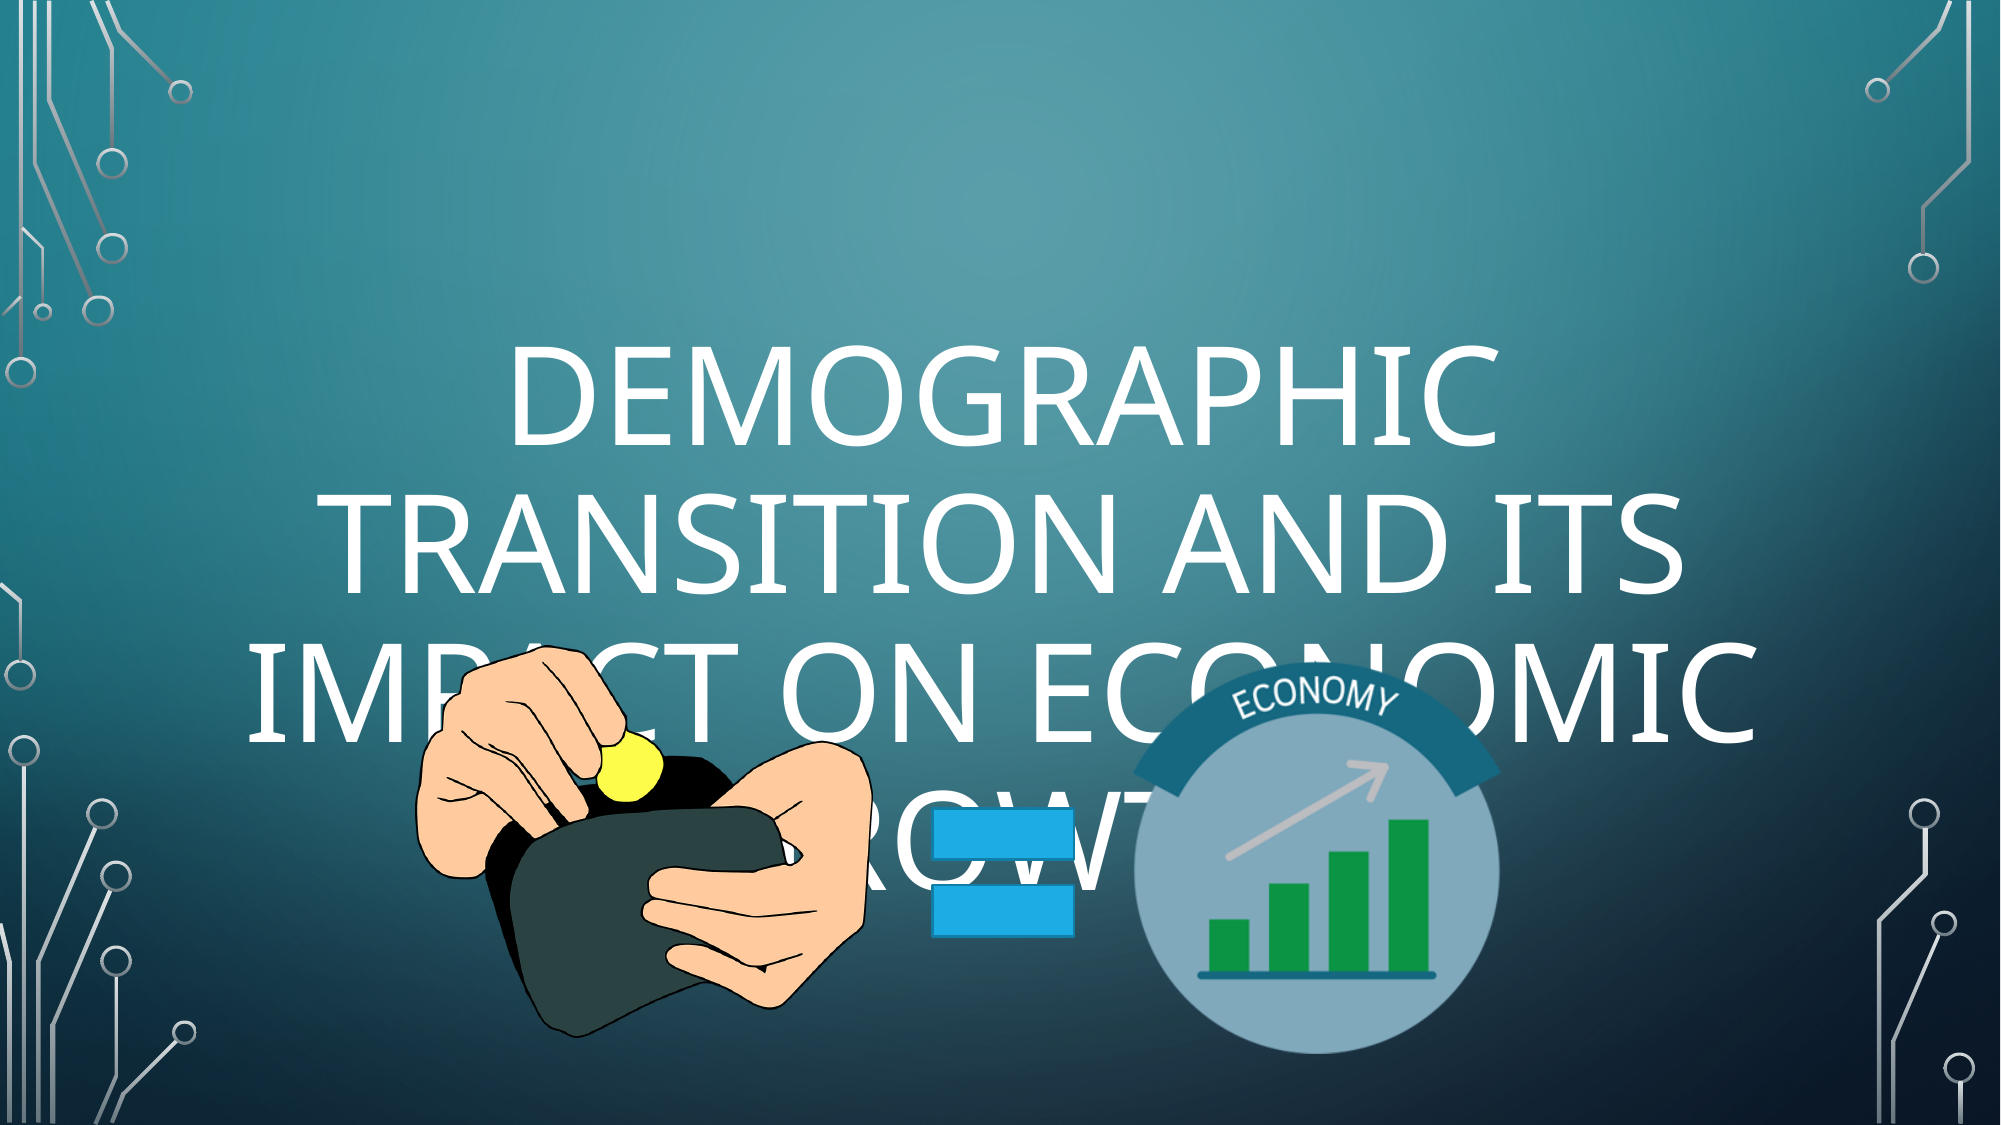

# DEMOGRAPHIC TRANSITION AND ITS IMPACT ON ECONOMIC GROWTH